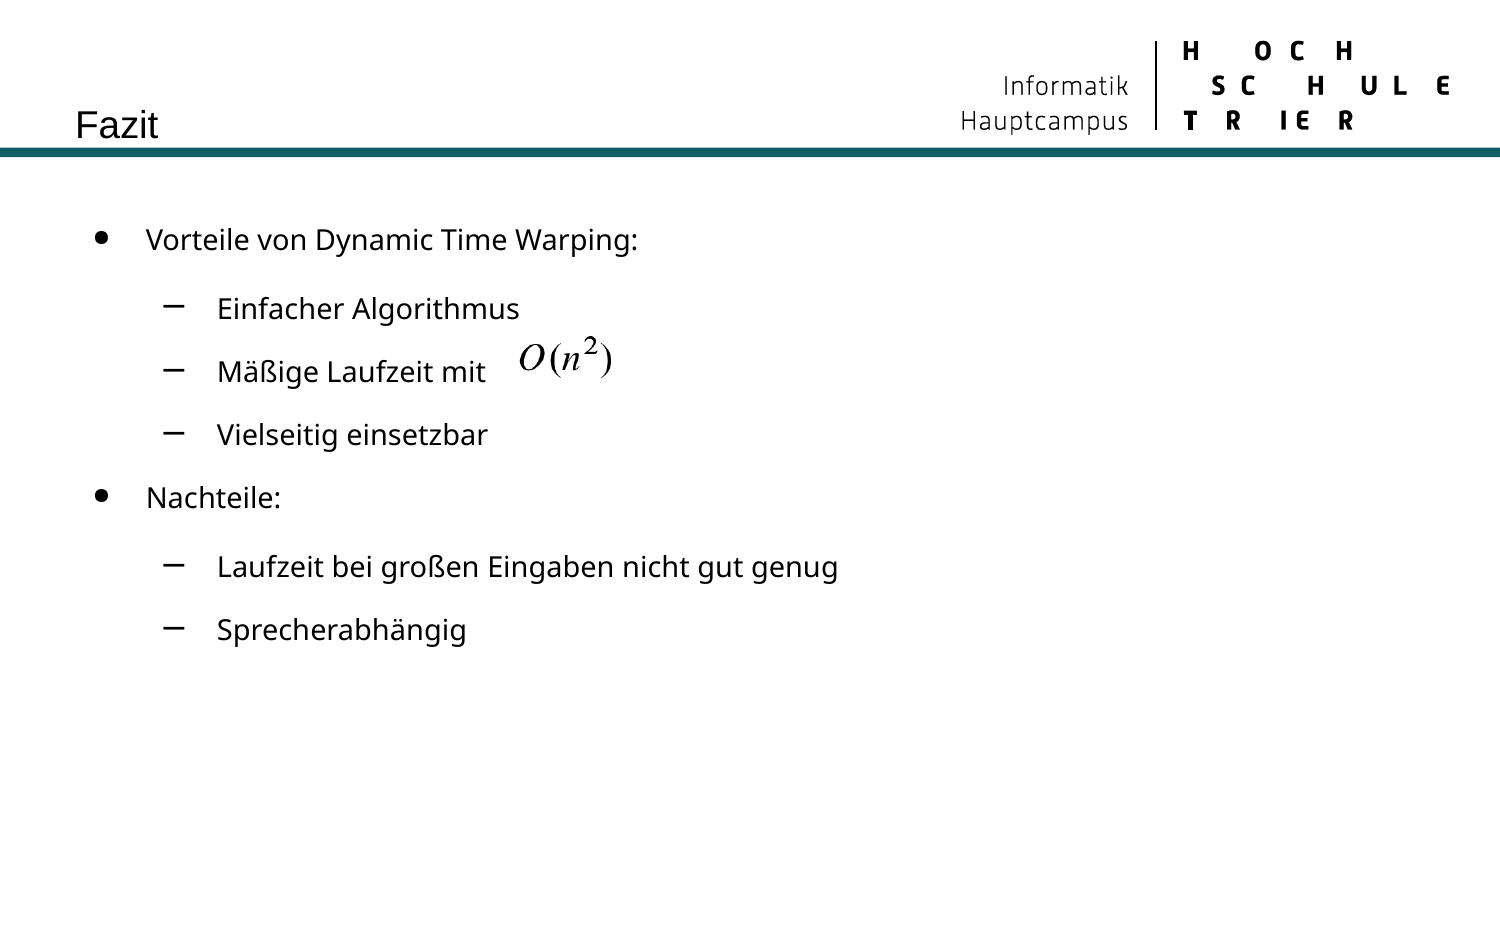

# Fazit
Vorteile von Dynamic Time Warping:
Einfacher Algorithmus
Mäßige Laufzeit mit
Vielseitig einsetzbar
Nachteile:
Laufzeit bei großen Eingaben nicht gut genug
Sprecherabhängig